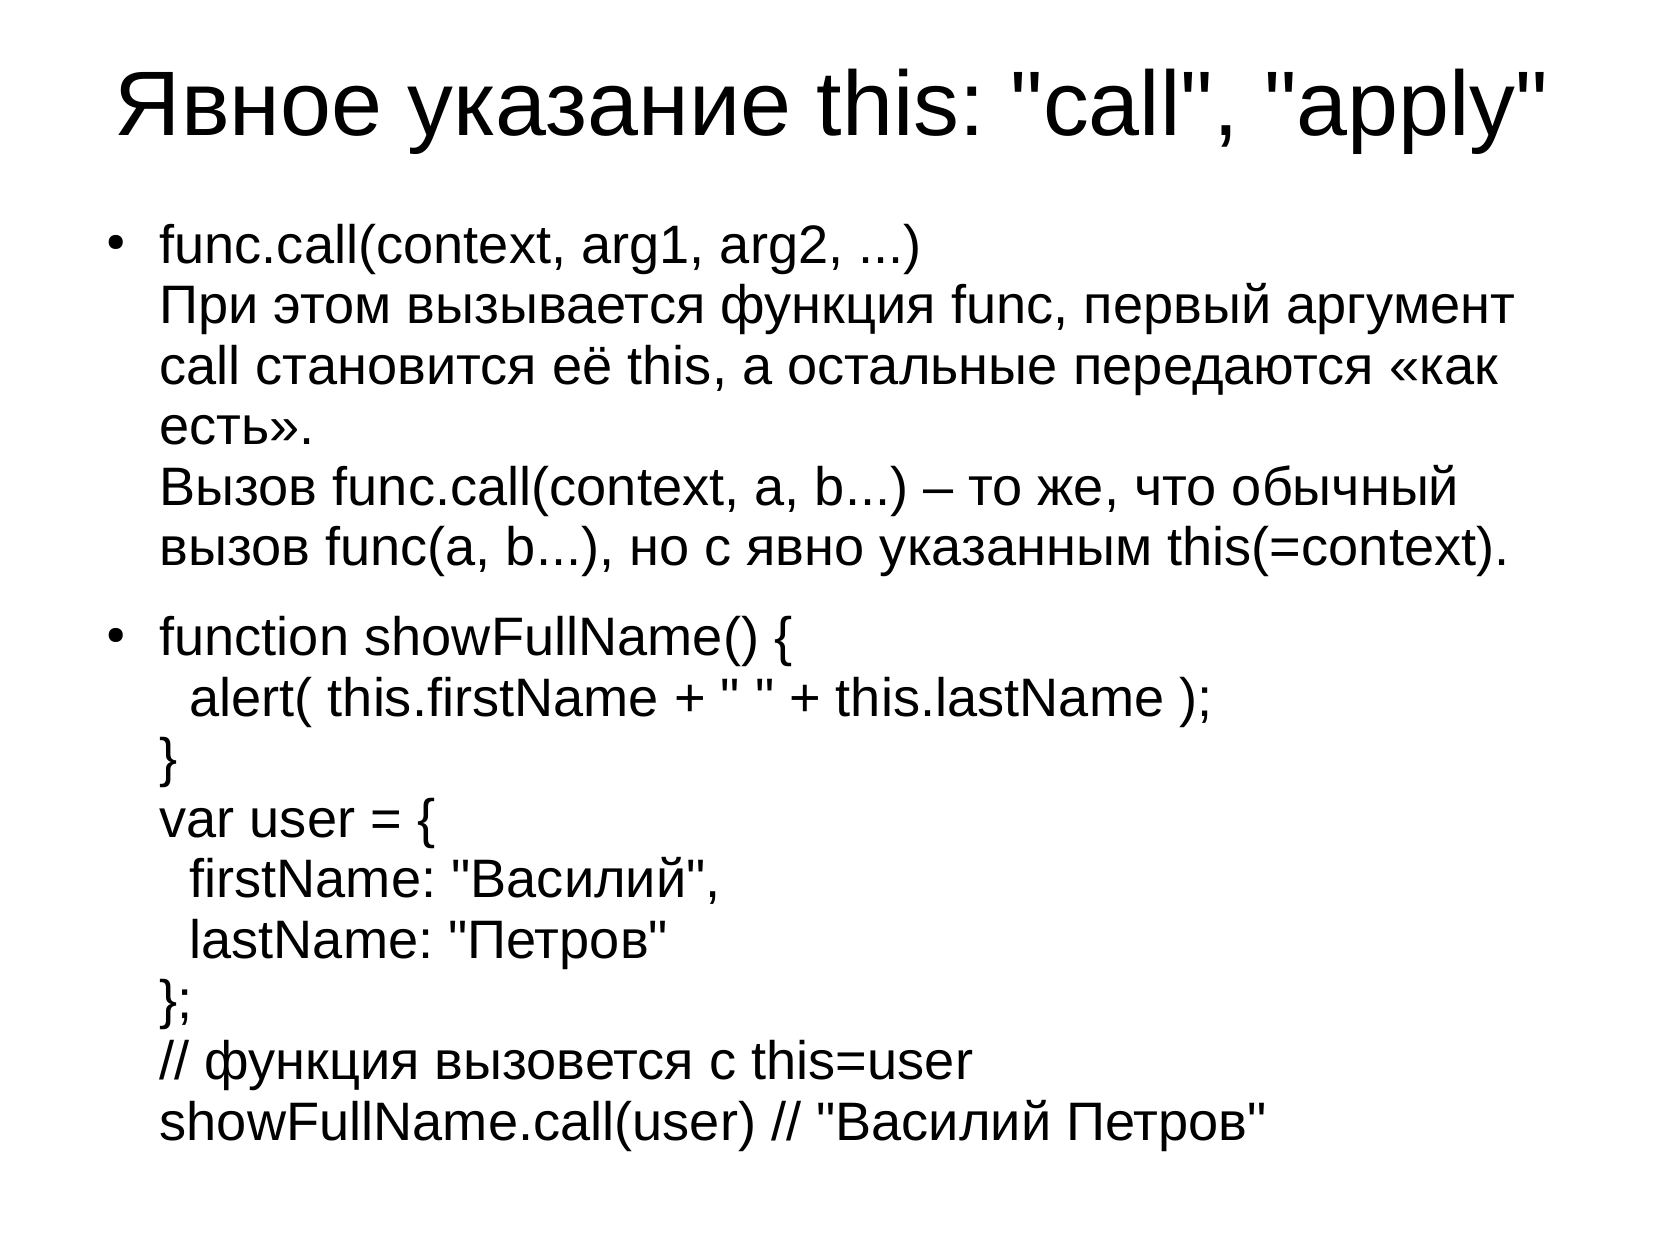

# Явное указание this: "call", "apply"
func.call(context, arg1, arg2, ...)
При этом вызывается функция func, первый аргумент call становится её this, а остальные передаются «как есть».
Вызов func.call(context, a, b...) – то же, что обычный вызов func(a, b...), но с явно указанным this(=context).
function showFullName() {
 alert( this.firstName + " " + this.lastName );
}
var user = {
 firstName: "Василий",
 lastName: "Петров"
};
// функция вызовется с this=user
showFullName.call(user) // "Василий Петров"